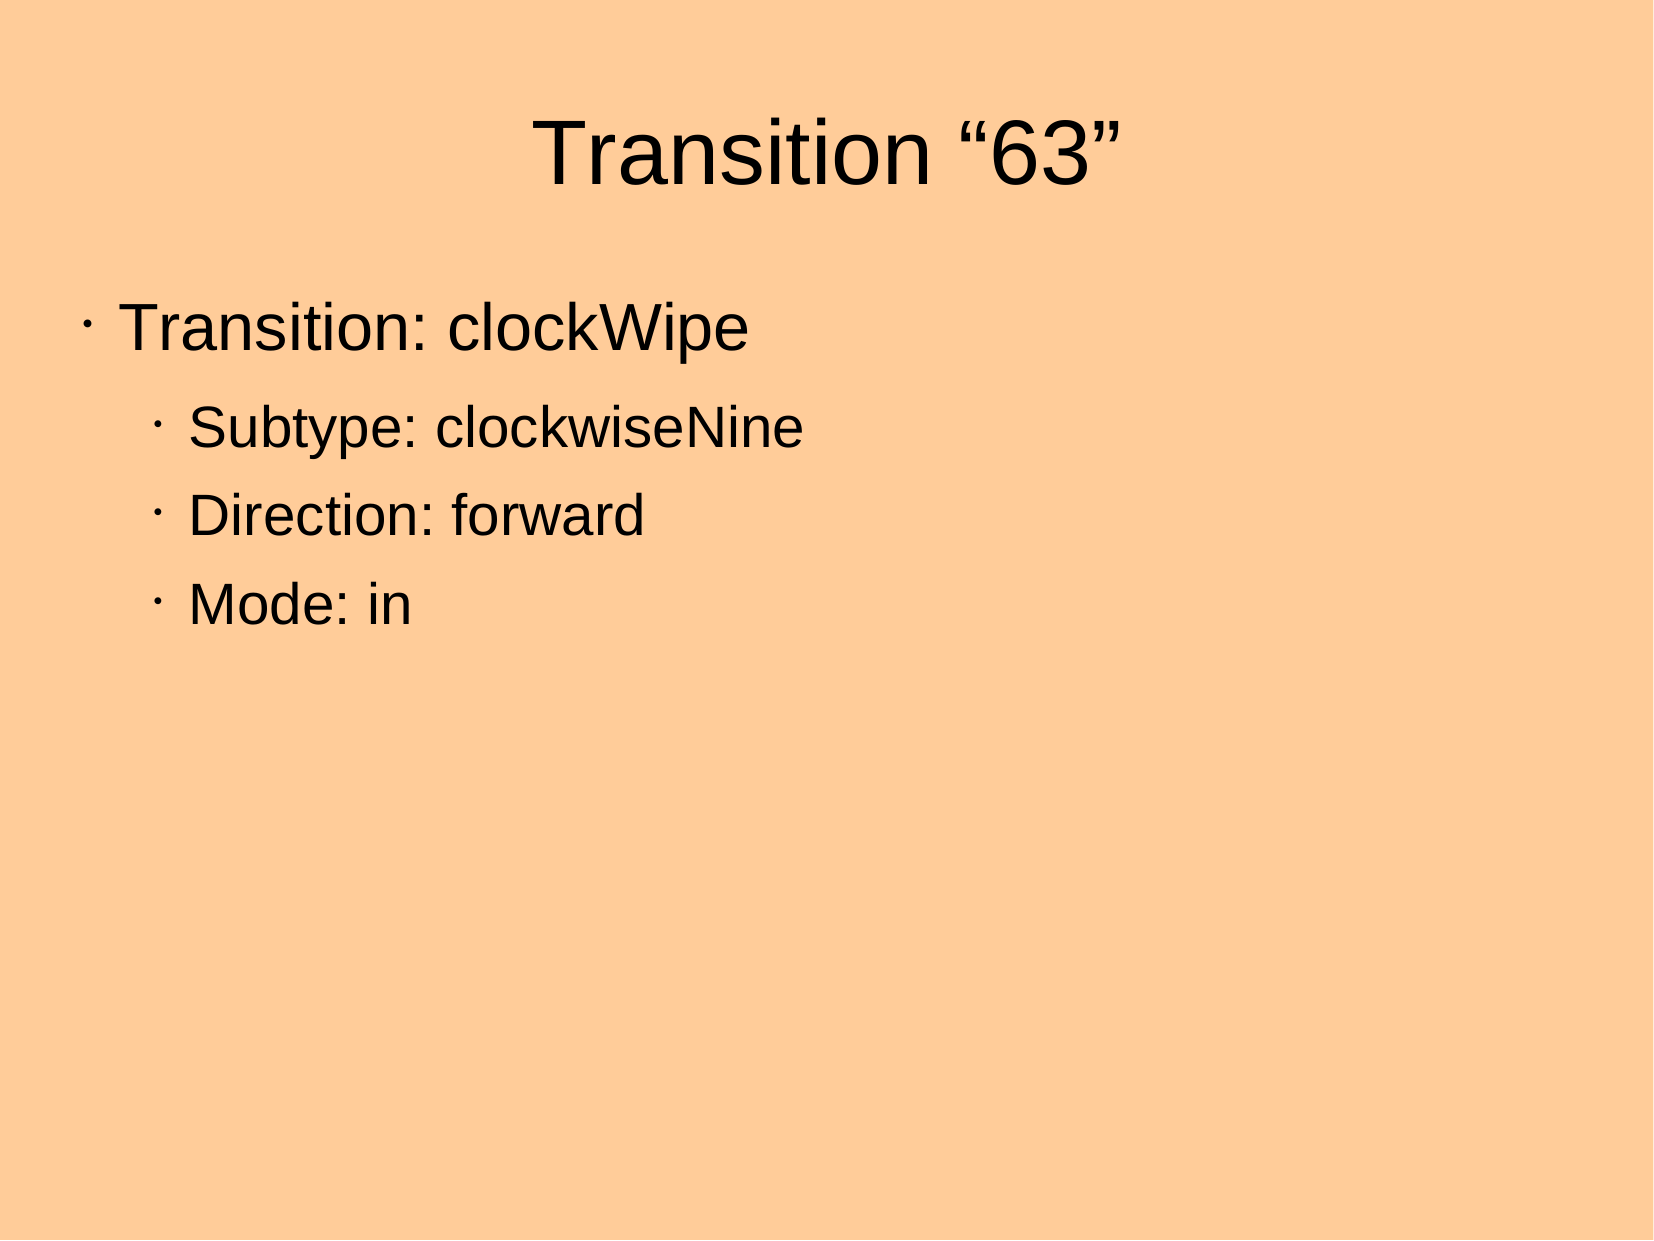

# Transition “63”
Transition: clockWipe
Subtype: clockwiseNine
Direction: forward
Mode: in